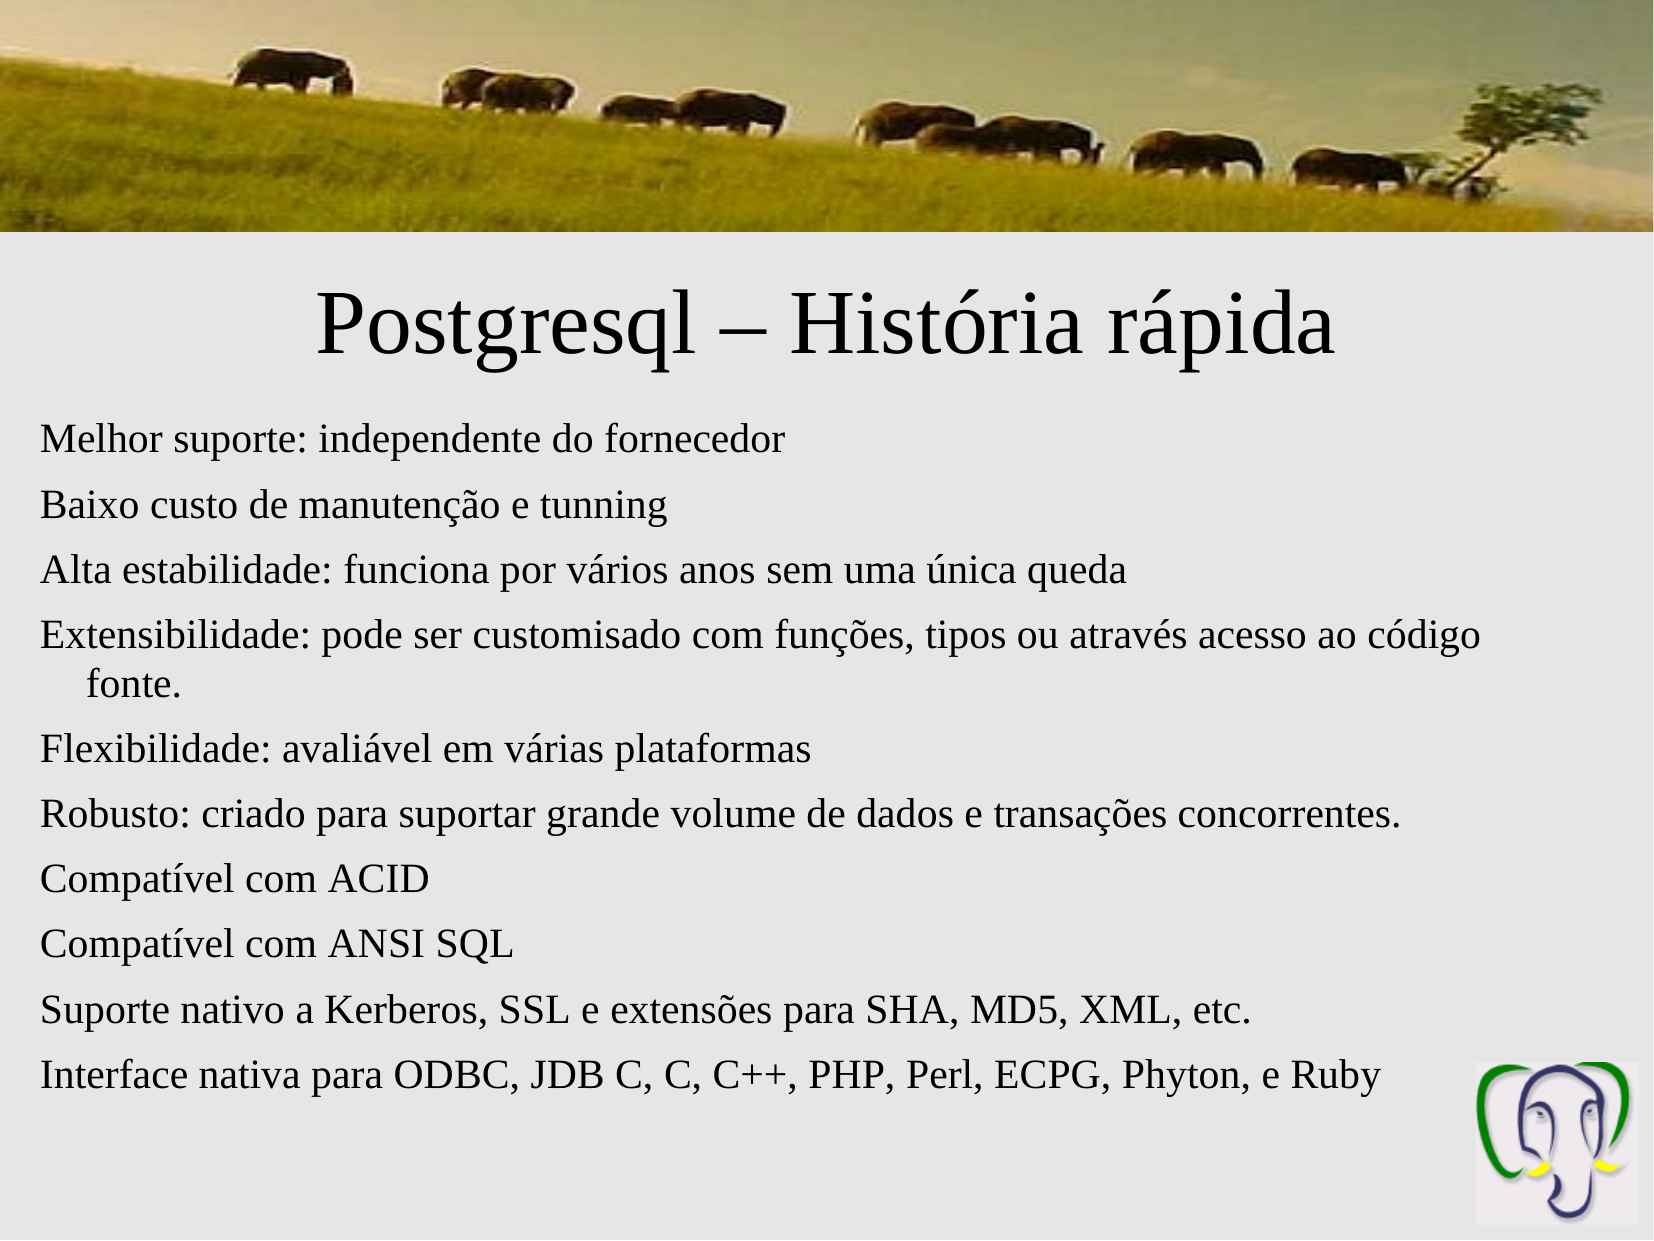

# Postgresql – História rápida
 Melhor suporte: independente do fornecedor
 Baixo custo de manutenção e tunning
 Alta estabilidade: funciona por vários anos sem uma única queda
 Extensibilidade: pode ser customisado com funções, tipos ou através acesso ao código fonte.
 Flexibilidade: avaliável em várias plataformas
 Robusto: criado para suportar grande volume de dados e transações concorrentes.
 Compatível com ACID
 Compatível com ANSI SQL
 Suporte nativo a Kerberos, SSL e extensões para SHA, MD5, XML, etc.
 Interface nativa para ODBC, JDB C, C, C++, PHP, Perl, ECPG, Phyton, e Ruby